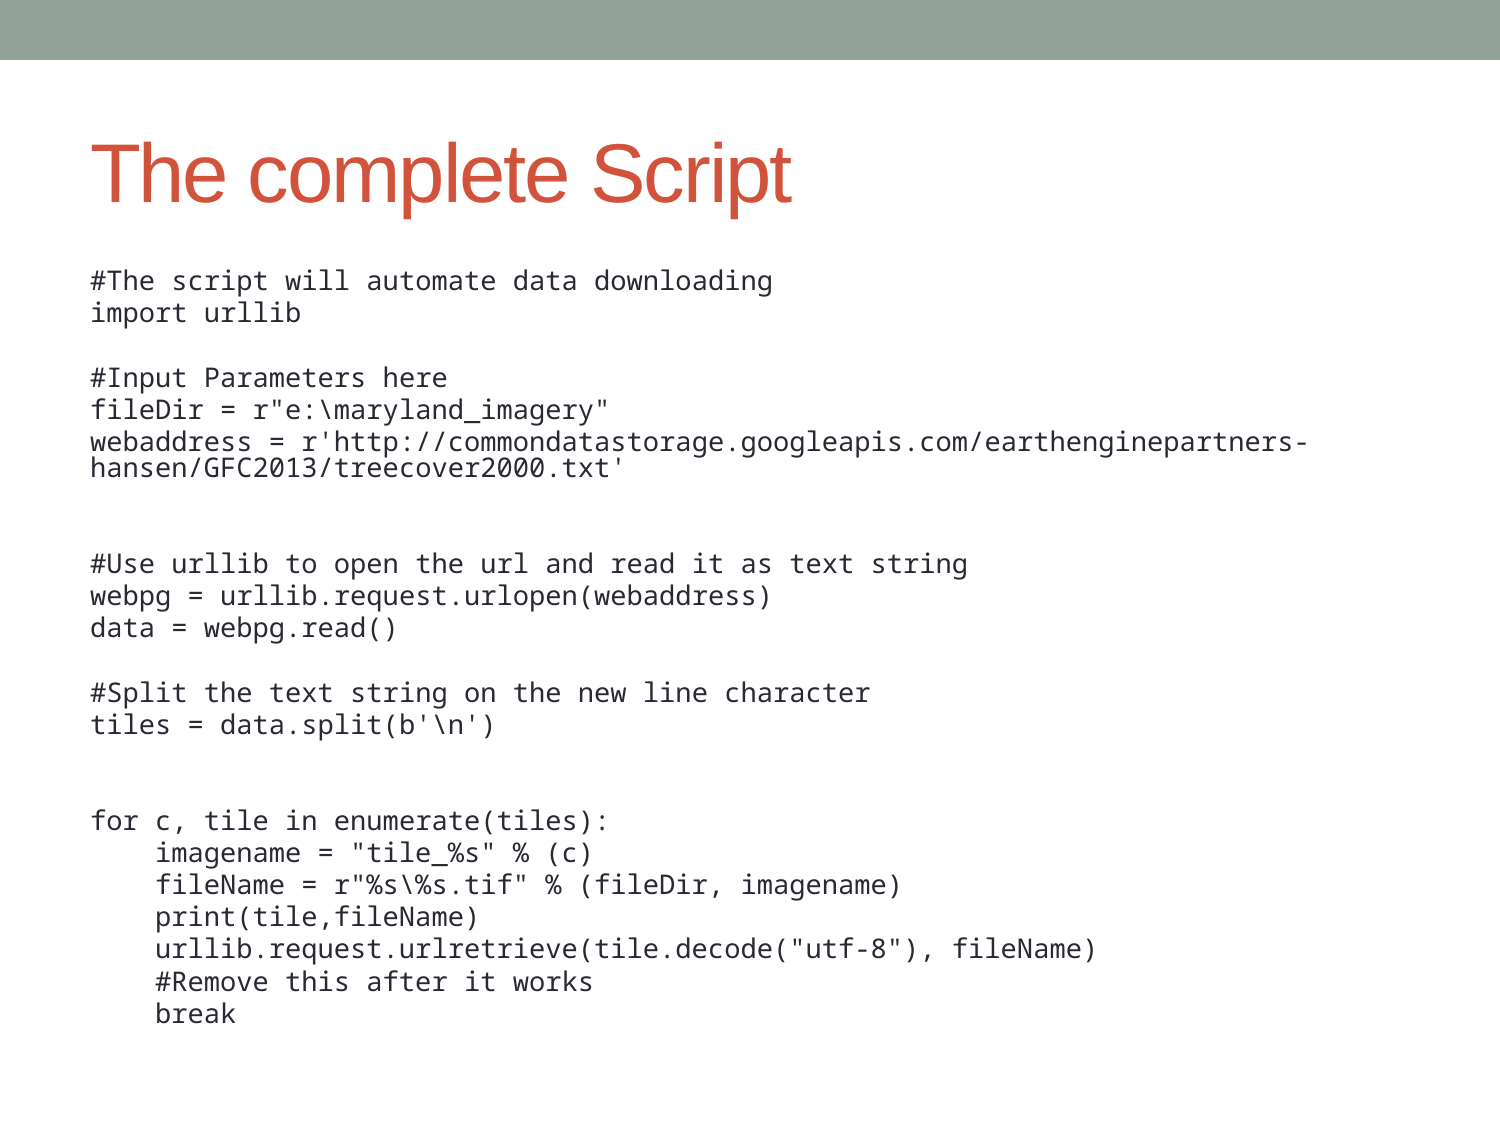

# The complete Script
#The script will automate data downloading
import urllib
#Input Parameters here
fileDir = r"e:\maryland_imagery"
webaddress = r'http://commondatastorage.googleapis.com/earthenginepartners-hansen/GFC2013/treecover2000.txt'
#Use urllib to open the url and read it as text string
webpg = urllib.request.urlopen(webaddress)
data = webpg.read()
#Split the text string on the new line character
tiles = data.split(b'\n')
for c, tile in enumerate(tiles):
 imagename = "tile_%s" % (c)
 fileName = r"%s\%s.tif" % (fileDir, imagename)
 print(tile,fileName)
 urllib.request.urlretrieve(tile.decode("utf-8"), fileName)
 #Remove this after it works
 break